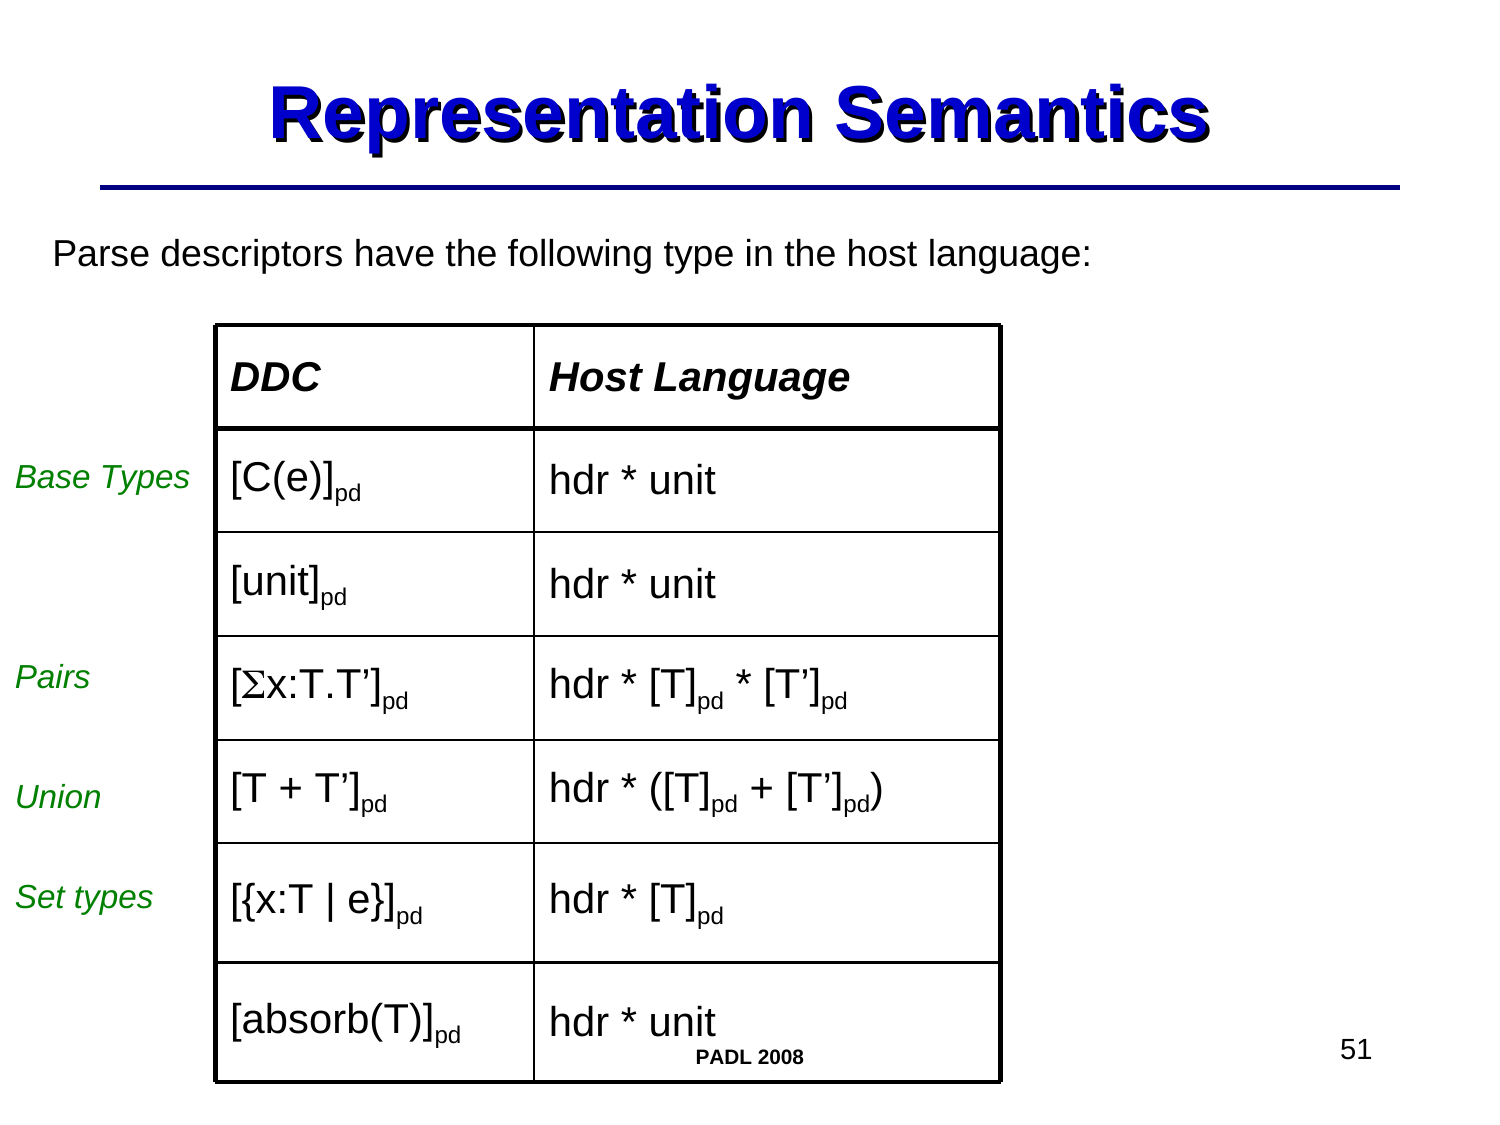

# Representation Semantics
Parse descriptors have the following type in the host language:
DDC
Host Language
[C(e)]pd
hdr * unit
[unit]pd
hdr * unit
[x:T.T’]pd
hdr * [T]pd * [T’]pd
[T + T’]pd
hdr * ([T]pd + [T’]pd)
[{x:T | e}]pd
hdr * [T]pd
[absorb(T)]pd
hdr * unit
Base Types
Pairs
Union
Set types
51